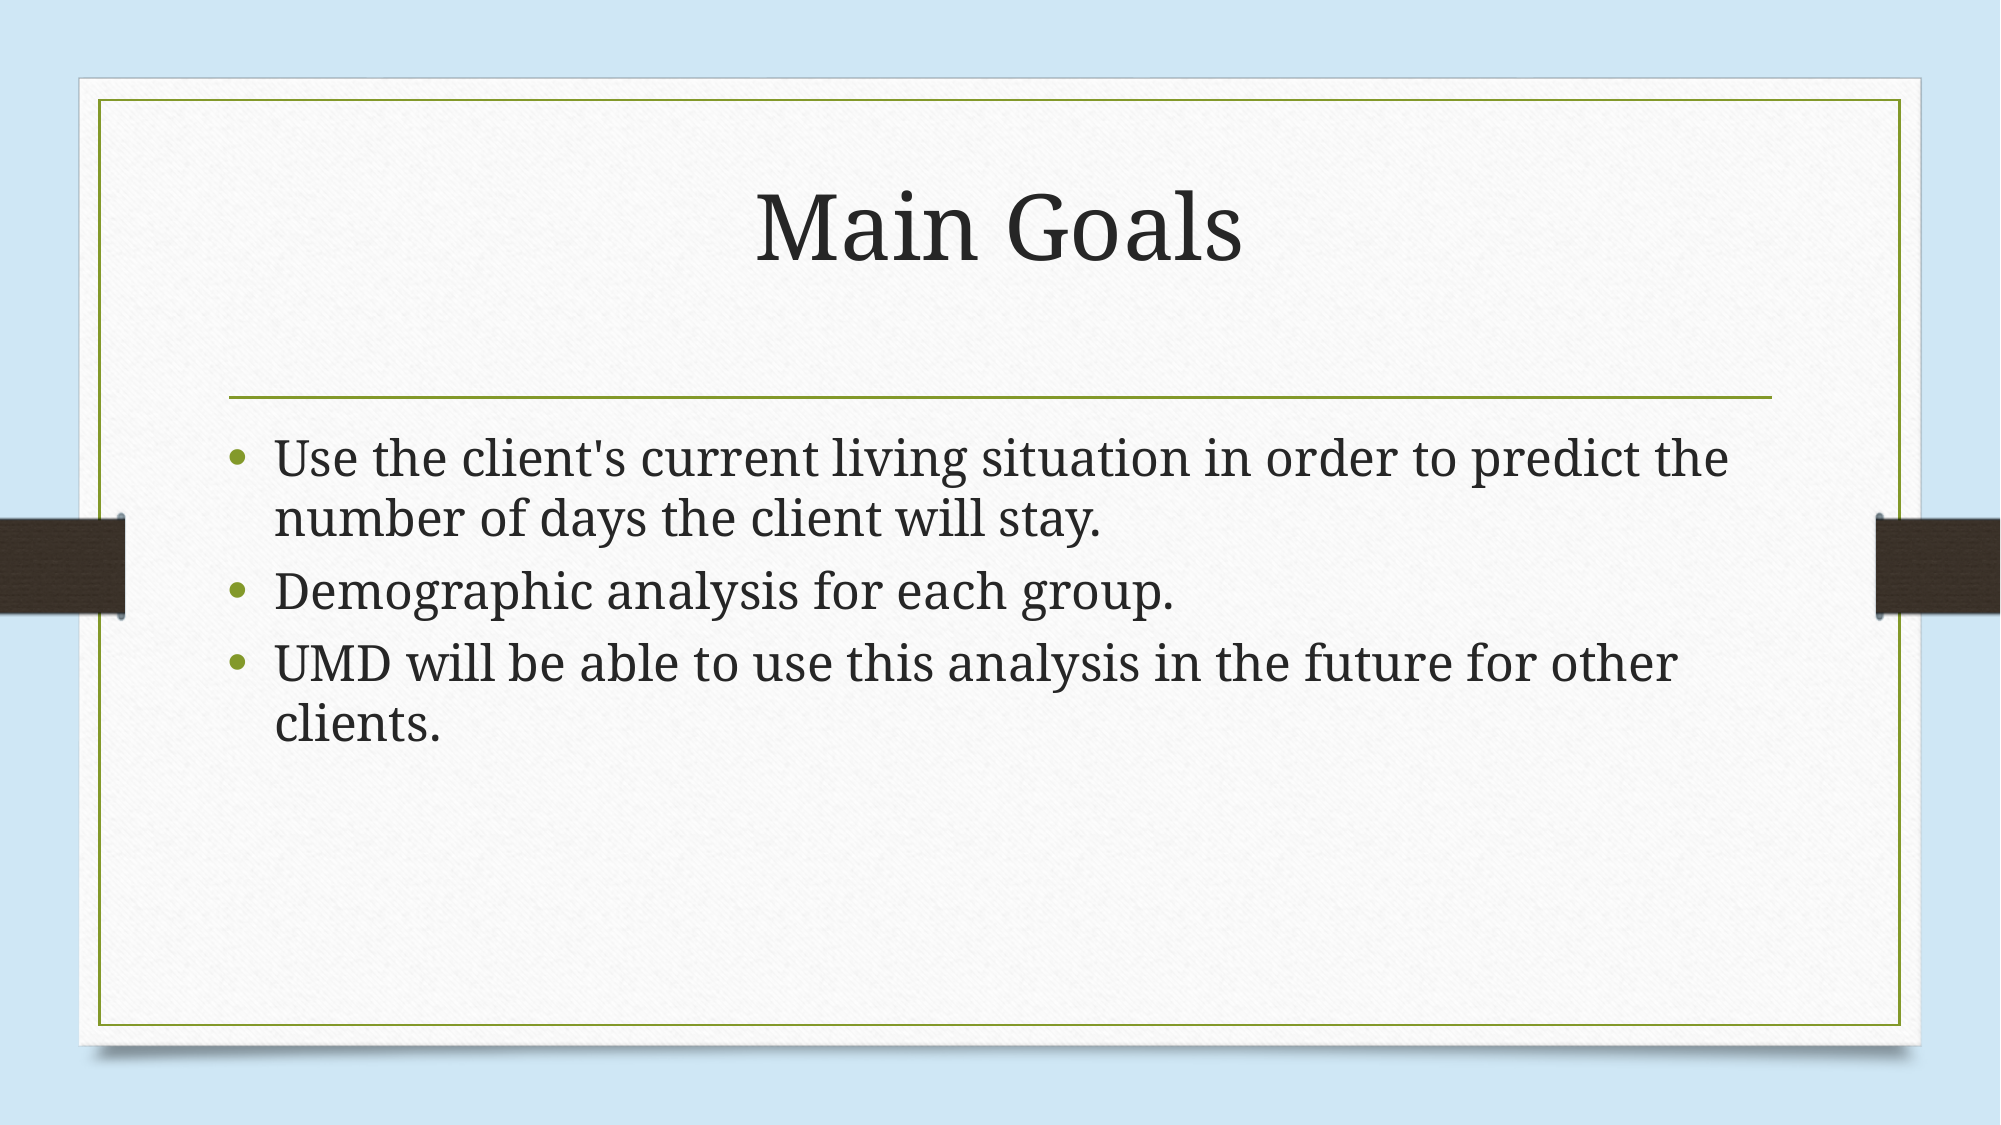

# Main Goals
Use the client's current living situation in order to predict the number of days the client will stay.
Demographic analysis for each group.
UMD will be able to use this analysis in the future for other clients.